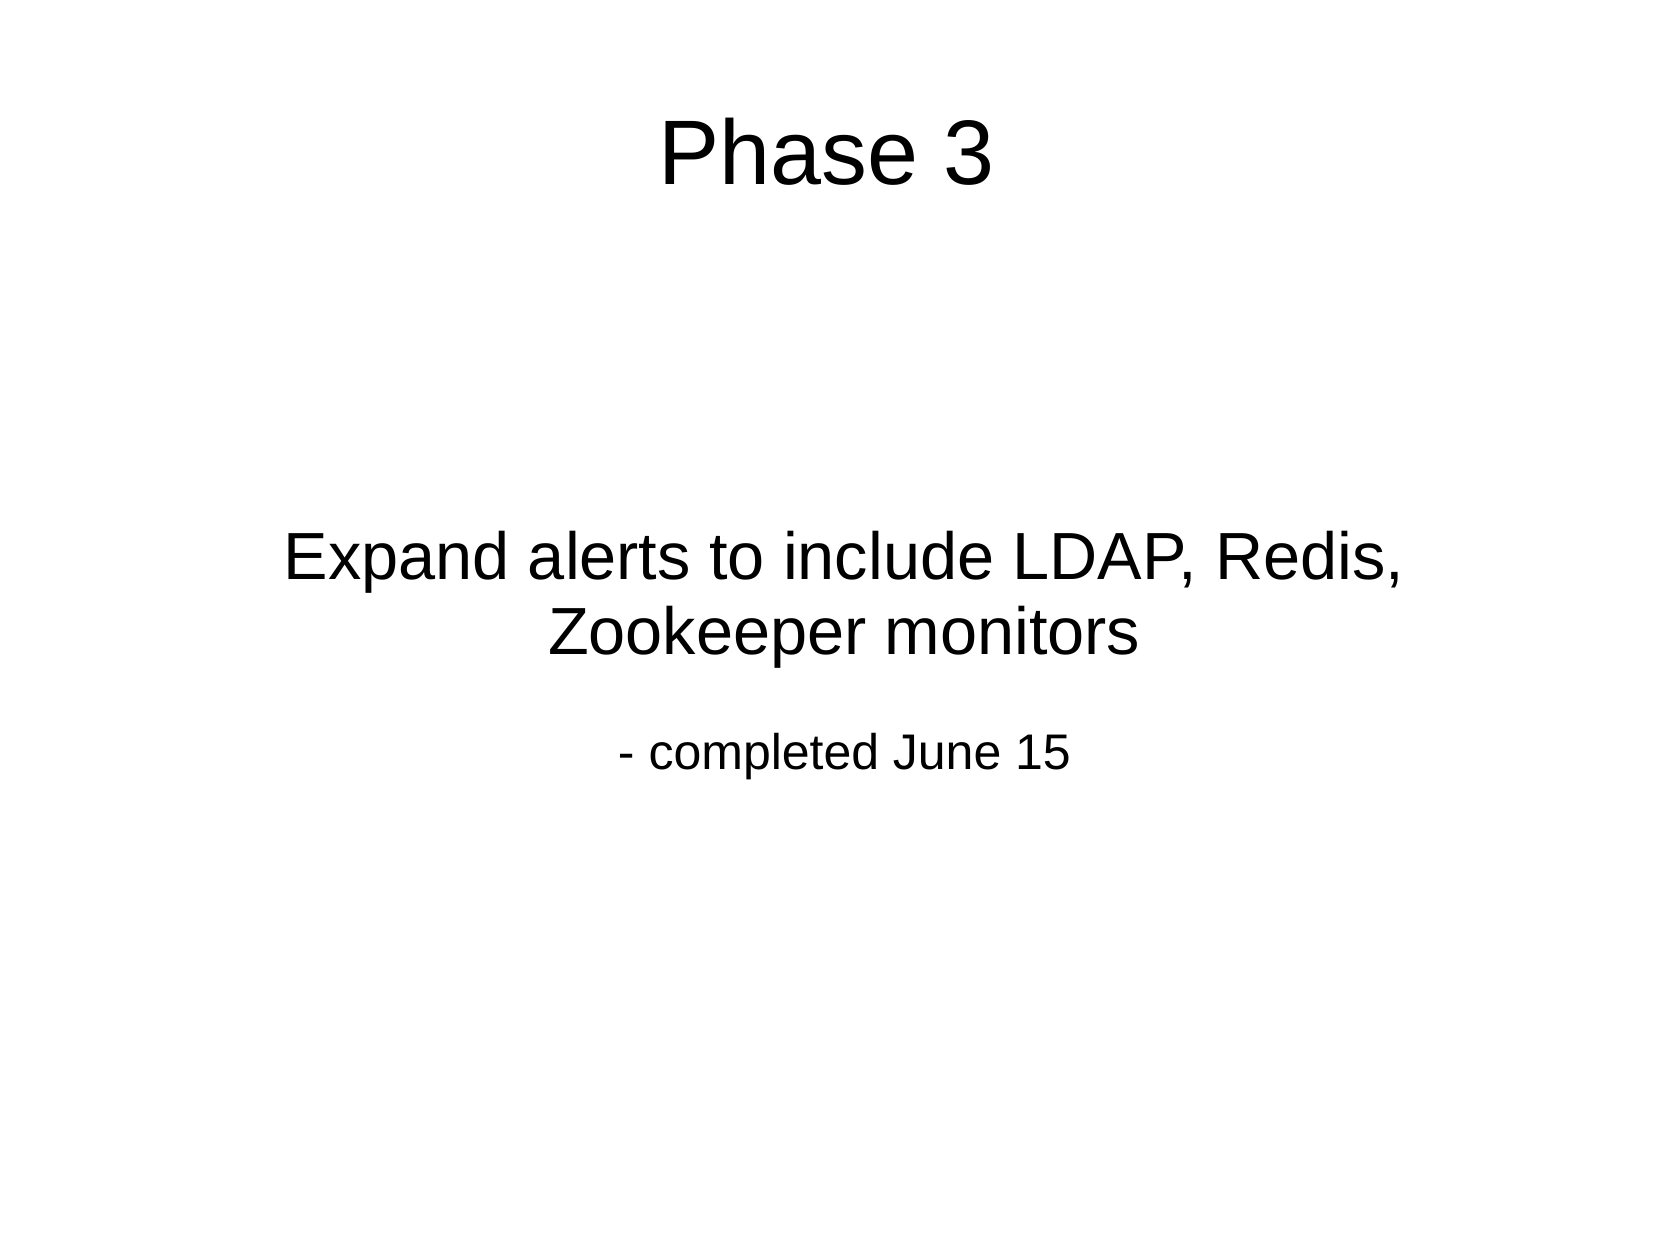

# Phase 3
Expand alerts to include LDAP, Redis, Zookeeper monitors
- completed June 15